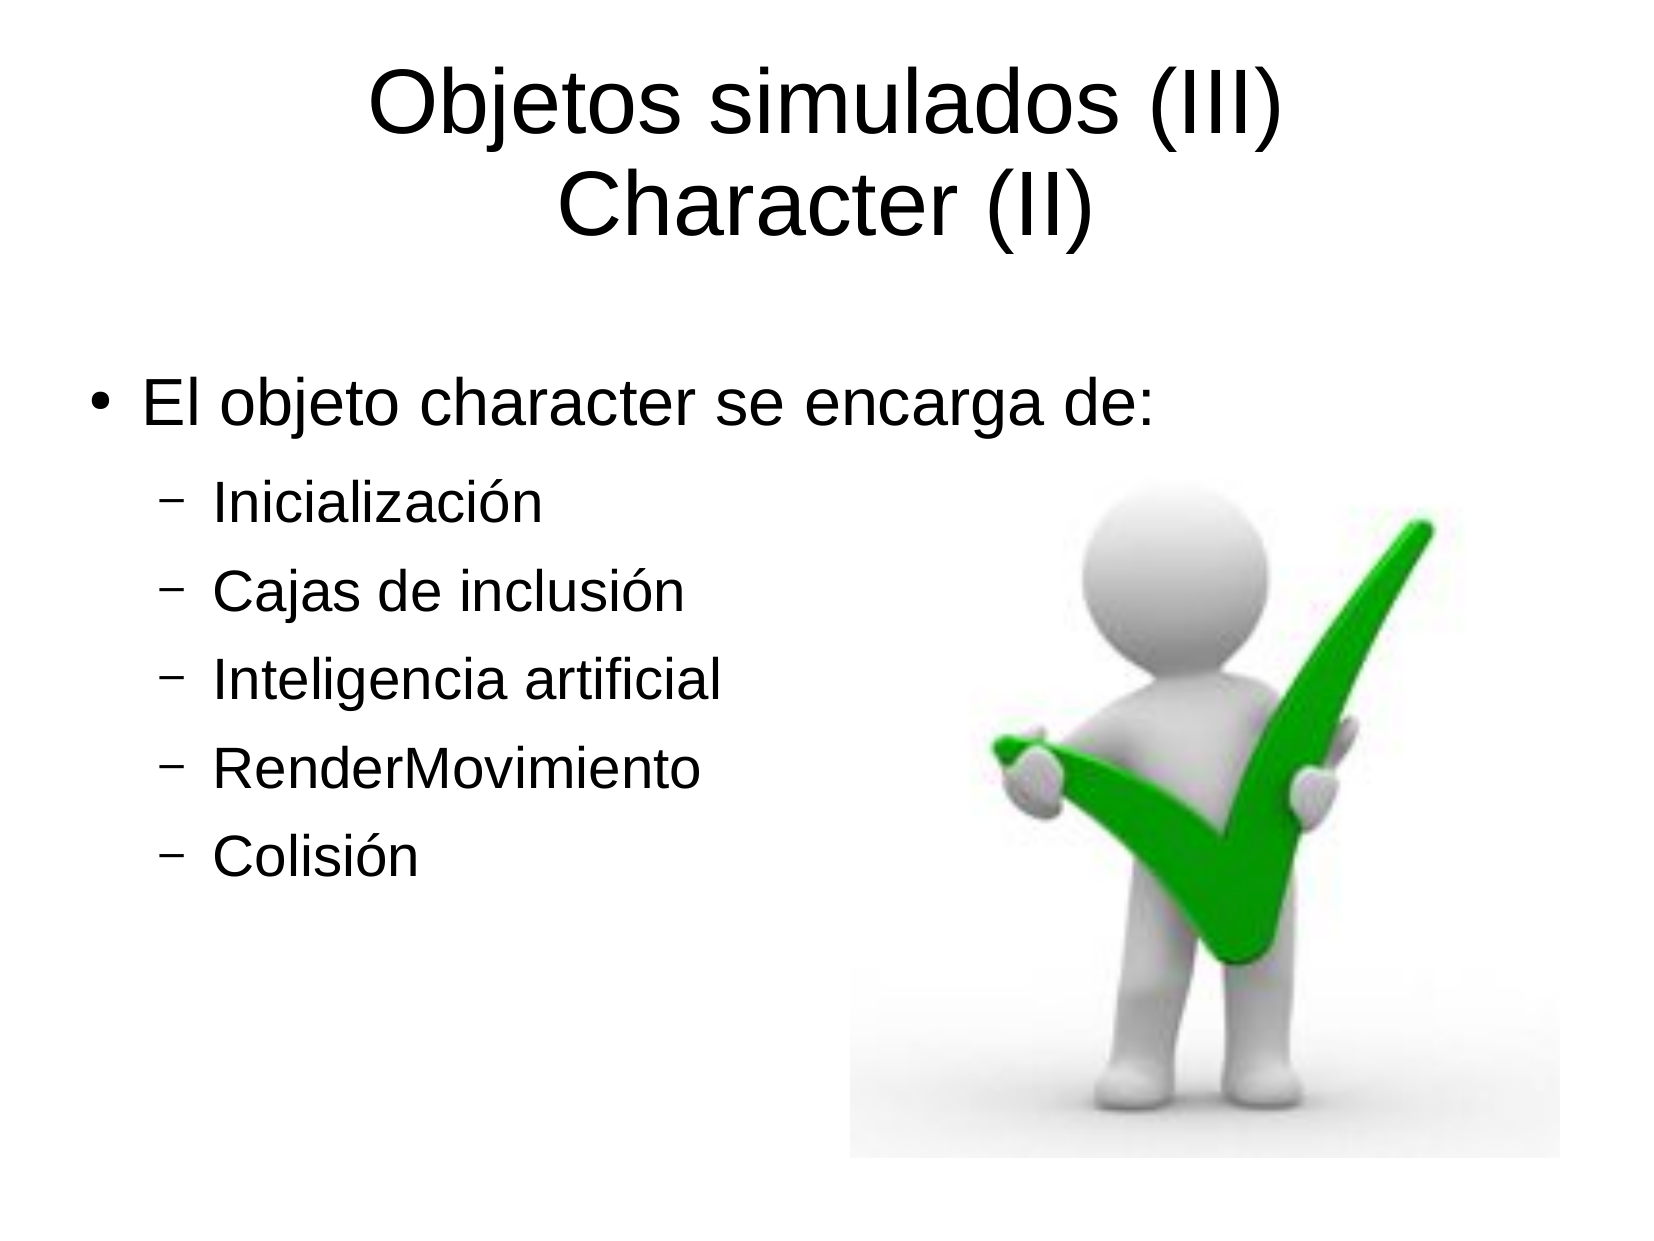

# Objetos simulados (III) Character (II)
El objeto character se encarga de:
Inicialización
Cajas de inclusión
Inteligencia artificial
RenderMovimiento
Colisión